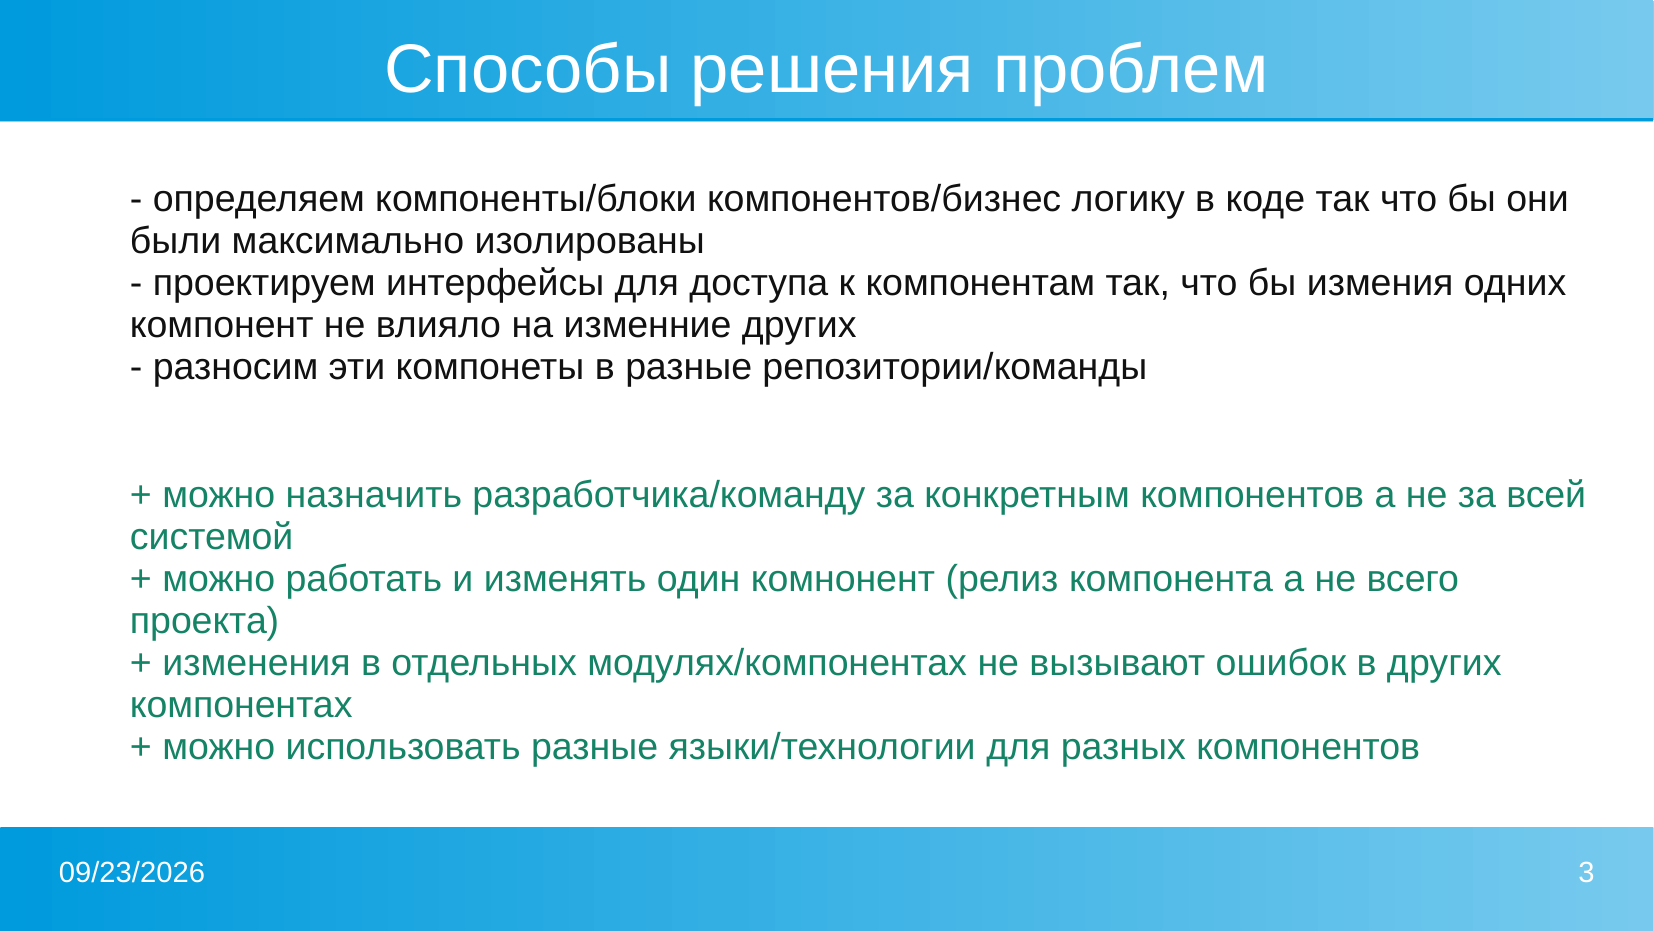

# Способы решения проблем
- определяем компоненты/блоки компонентов/бизнес логику в коде так что бы они были максимально изолированы
- проектируем интерфейсы для доступа к компонентам так, что бы измения одних компонент не влияло на изменние других
- разносим эти компонеты в разные репозитории/команды
+ можно назначить разработчика/команду за конкретным компонентов а не за всей системой
+ можно работать и изменять один комнонент (релиз компонента а не всего проекта)
+ изменения в отдельных модулях/компонентах не вызывают ошибок в других компонентах
+ можно использовать разные языки/технологии для разных компонентов
3